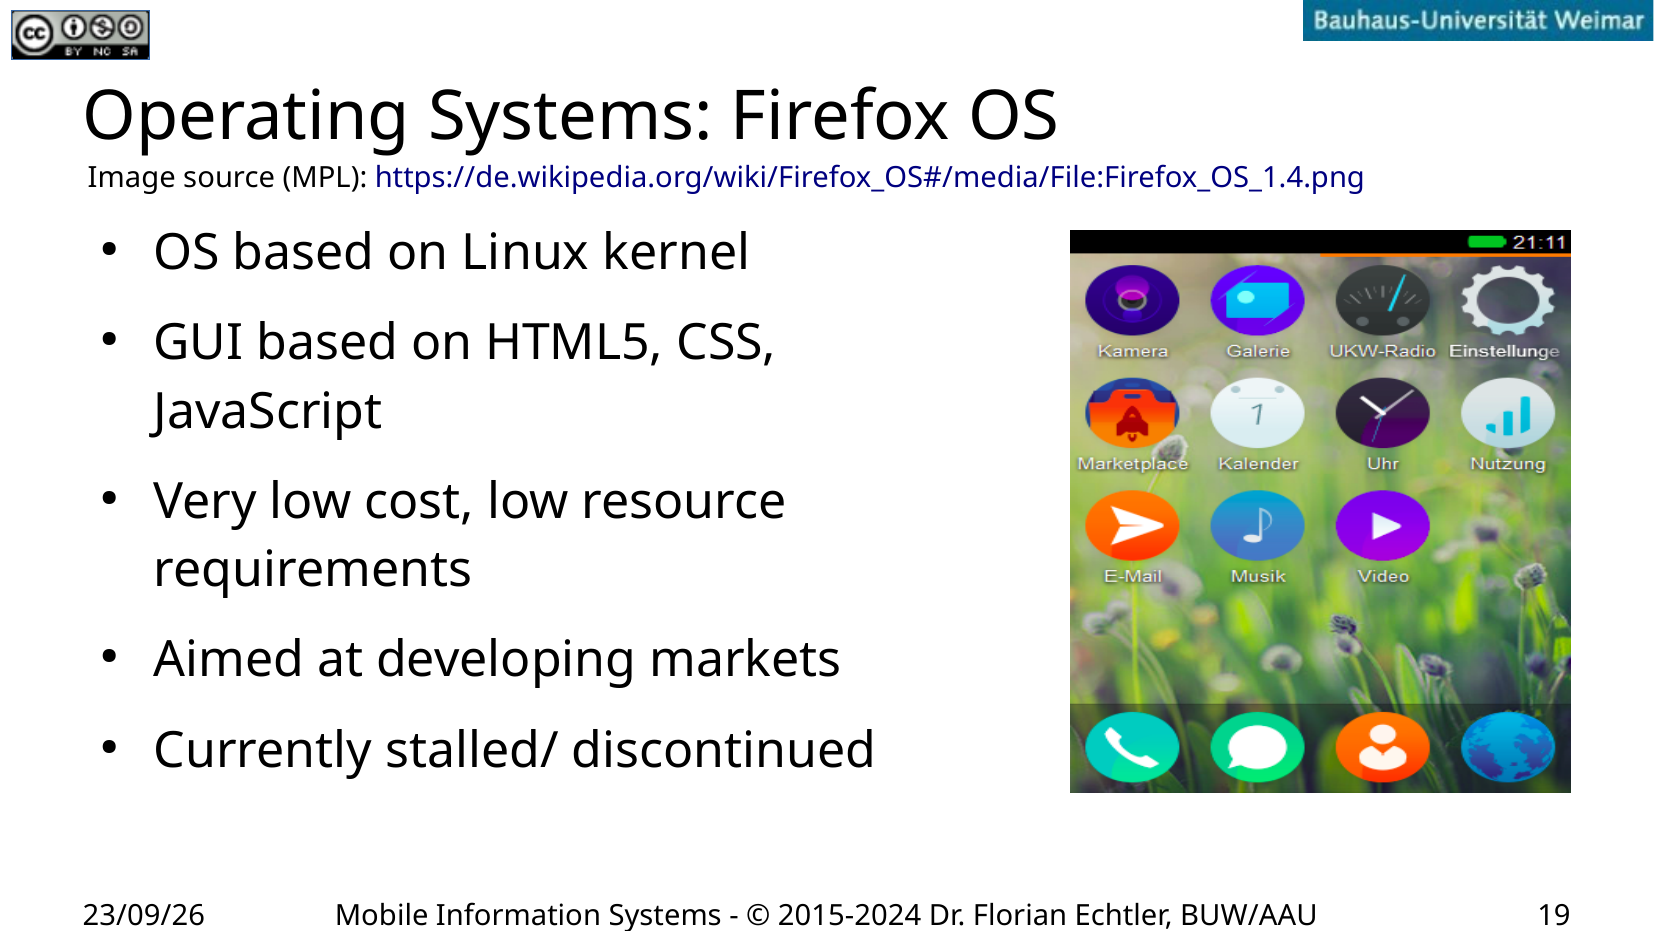

# Operating Systems: Firefox OS
Image source (MPL): https://de.wikipedia.org/wiki/Firefox_OS#/media/File:Firefox_OS_1.4.png
OS based on Linux kernel
GUI based on HTML5, CSS, JavaScript
Very low cost, low resource requirements
Aimed at developing markets
Currently stalled/ discontinued
Mobile Information Systems - © 2015-2024 Dr. Florian Echtler, BUW/AAU
19